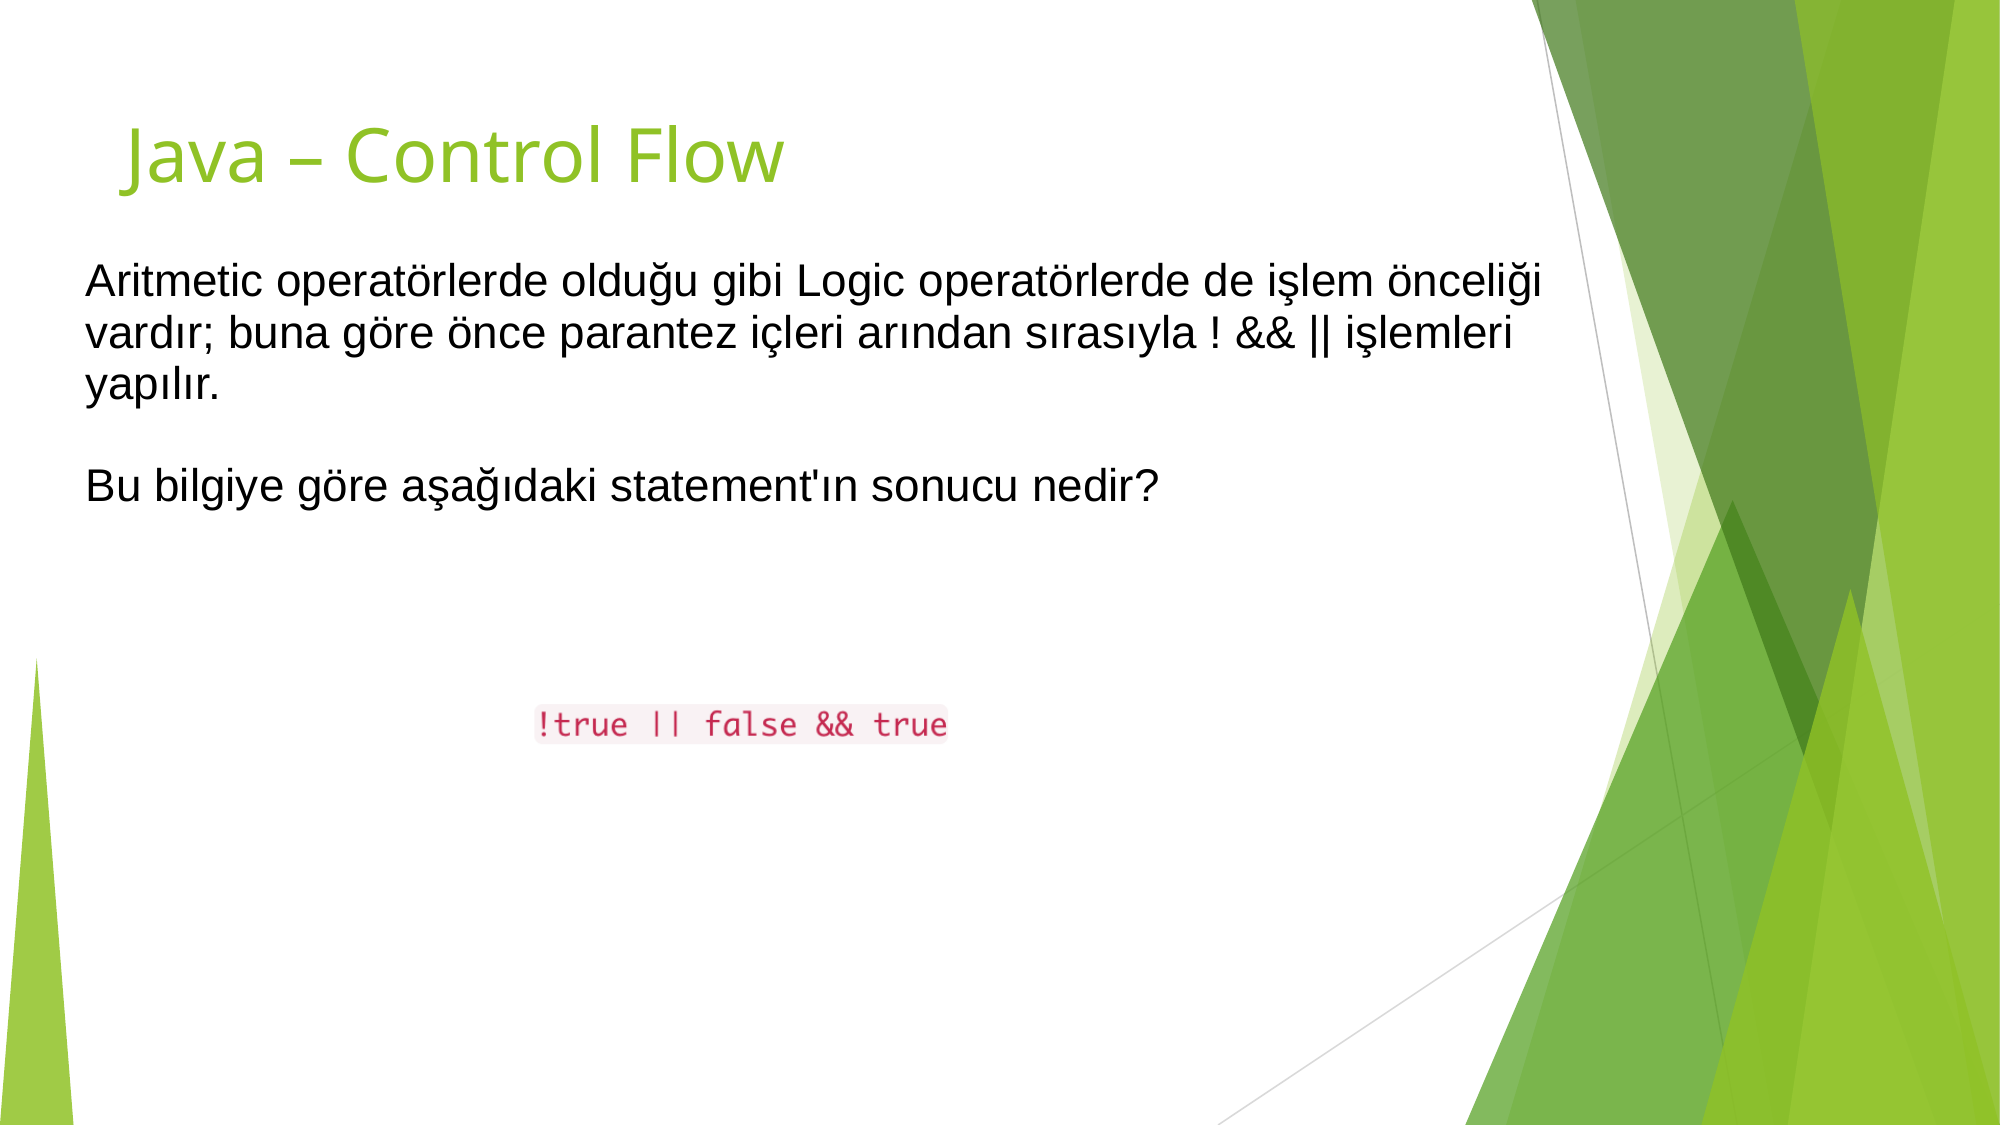

# Java – Control Flow
Aritmetic operatörlerde olduğu gibi Logic operatörlerde de işlem önceliği vardır; buna göre önce parantez içleri arından sırasıyla ! && || işlemleri yapılır.
Bu bilgiye göre aşağıdaki statement'ın sonucu nedir?